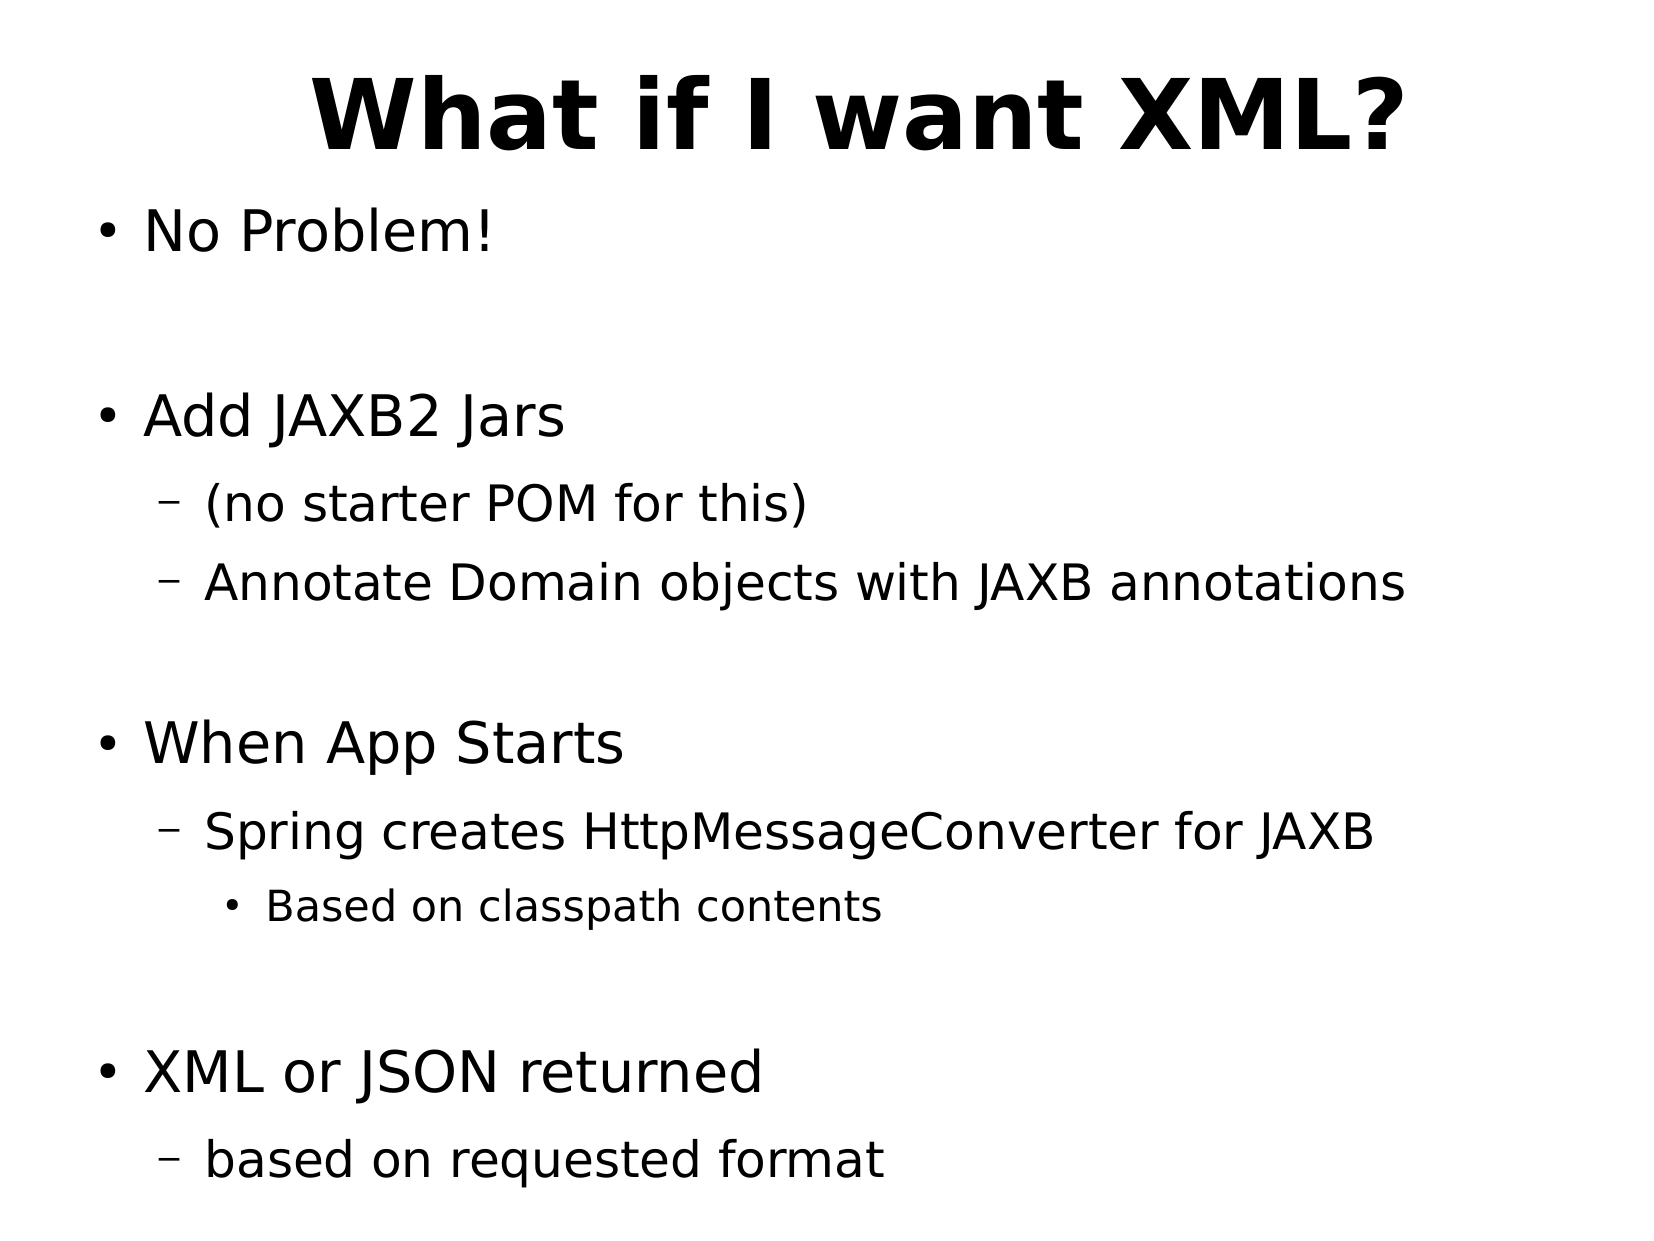

# What if I want XML?
No Problem!
Add JAXB2 Jars
(no starter POM for this)
Annotate Domain objects with JAXB annotations
When App Starts
Spring creates HttpMessageConverter for JAXB
Based on classpath contents
XML or JSON returned
based on requested format